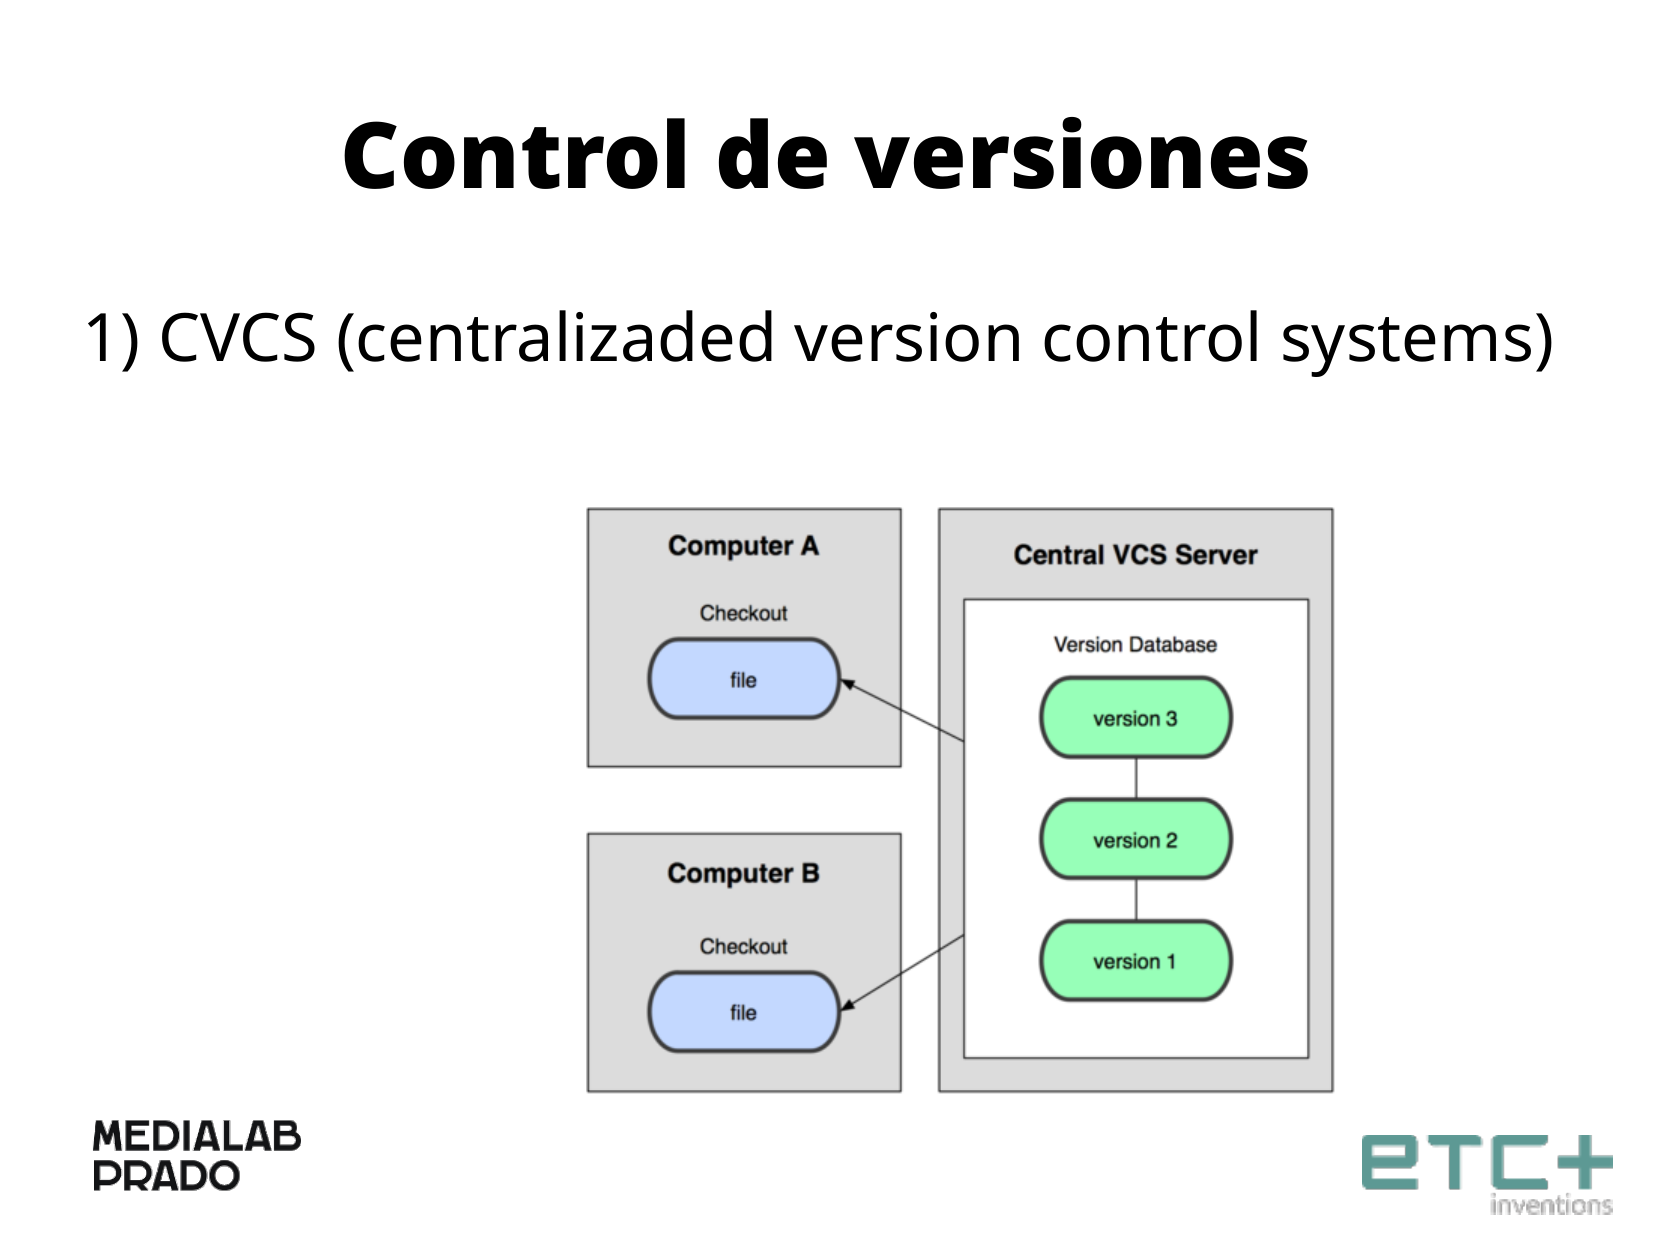

# Control de versiones
1) CVCS (centralizaded version control systems)